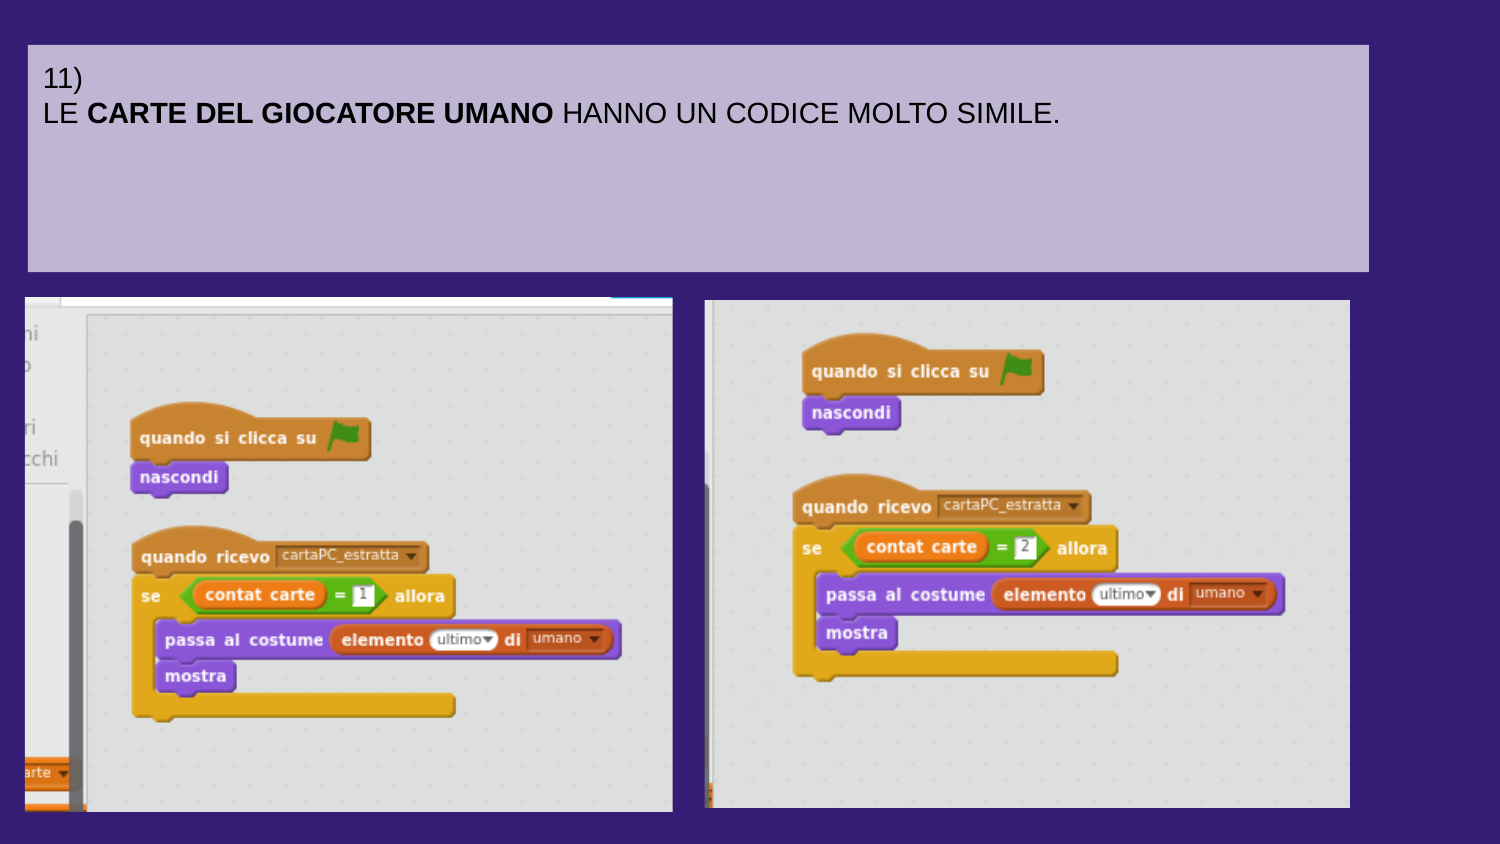

11)
LE CARTE DEL GIOCATORE UMANO HANNO UN CODICE MOLTO SIMILE.